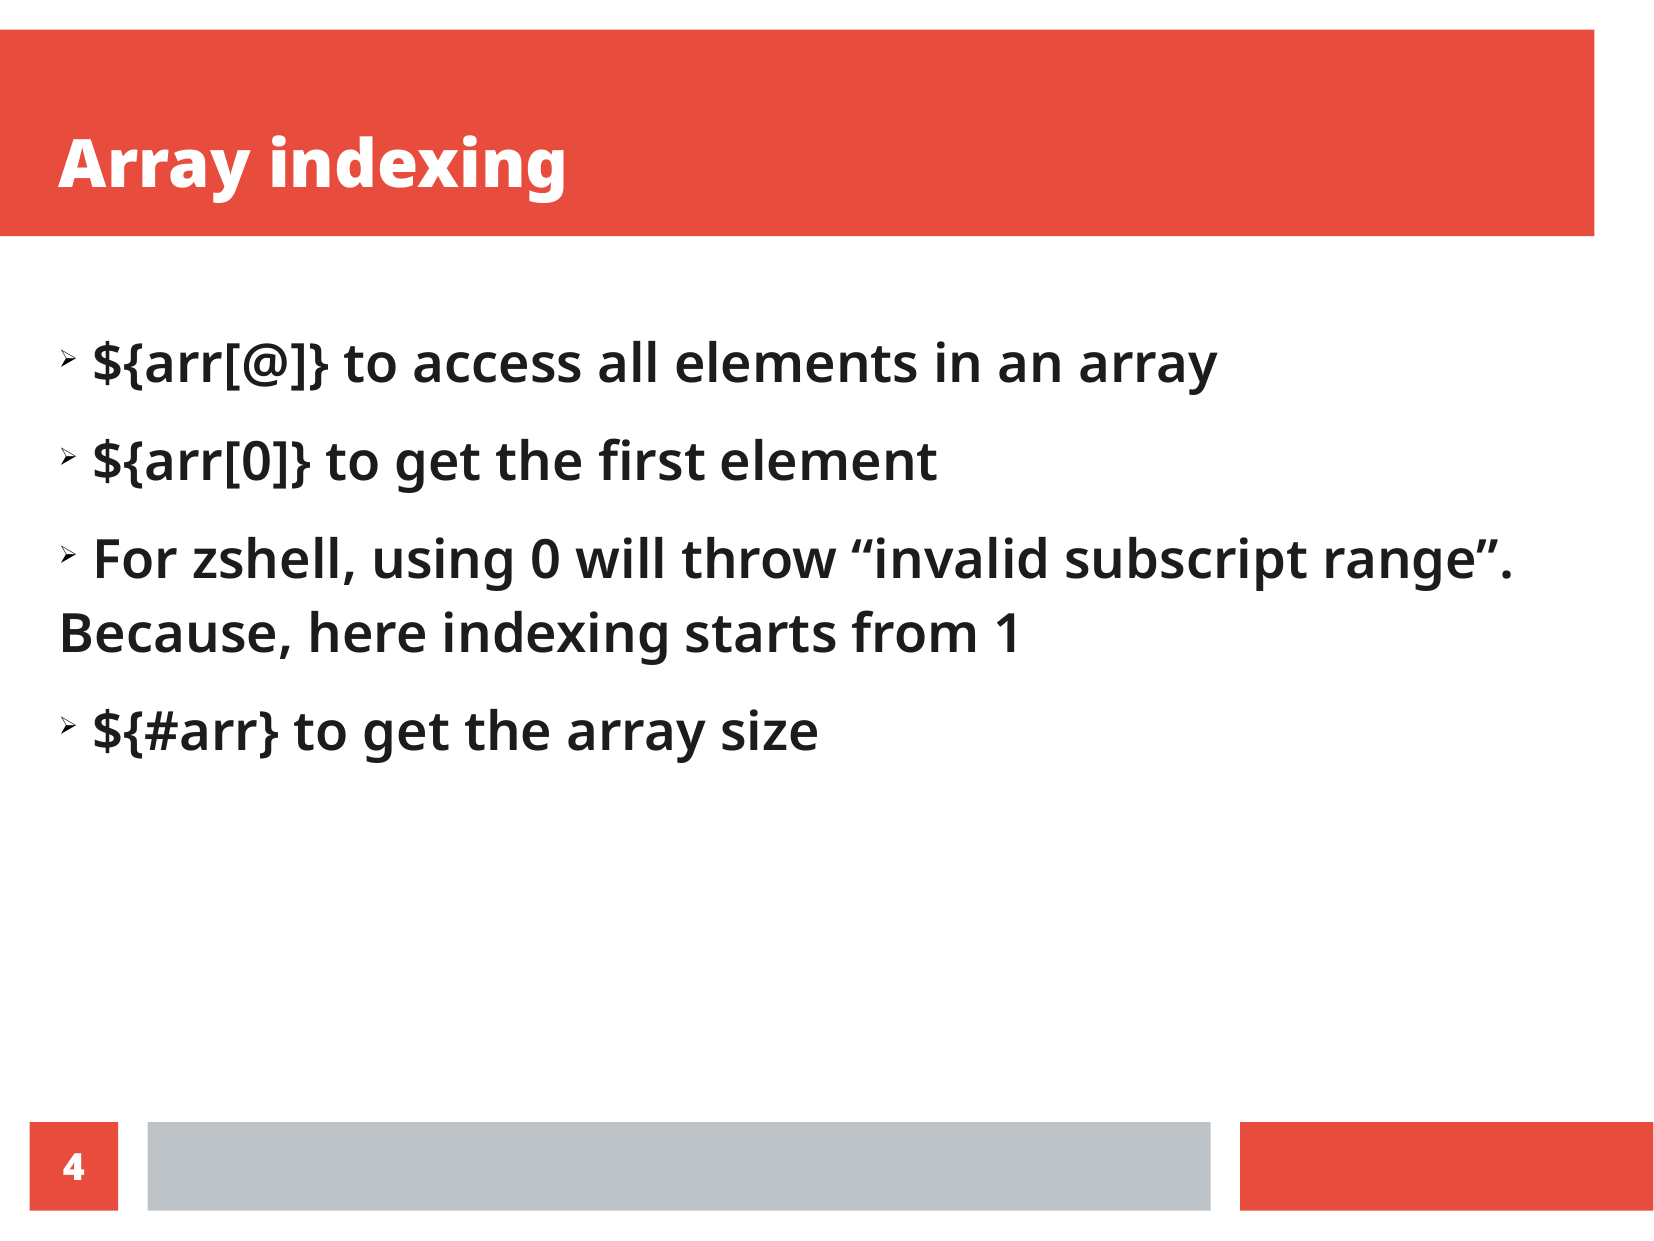

# Array indexing
 ${arr[@]} to access all elements in an array
 ${arr[0]} to get the first element
 For zshell, using 0 will throw “invalid subscript range”. Because, here indexing starts from 1
 ${#arr} to get the array size
4